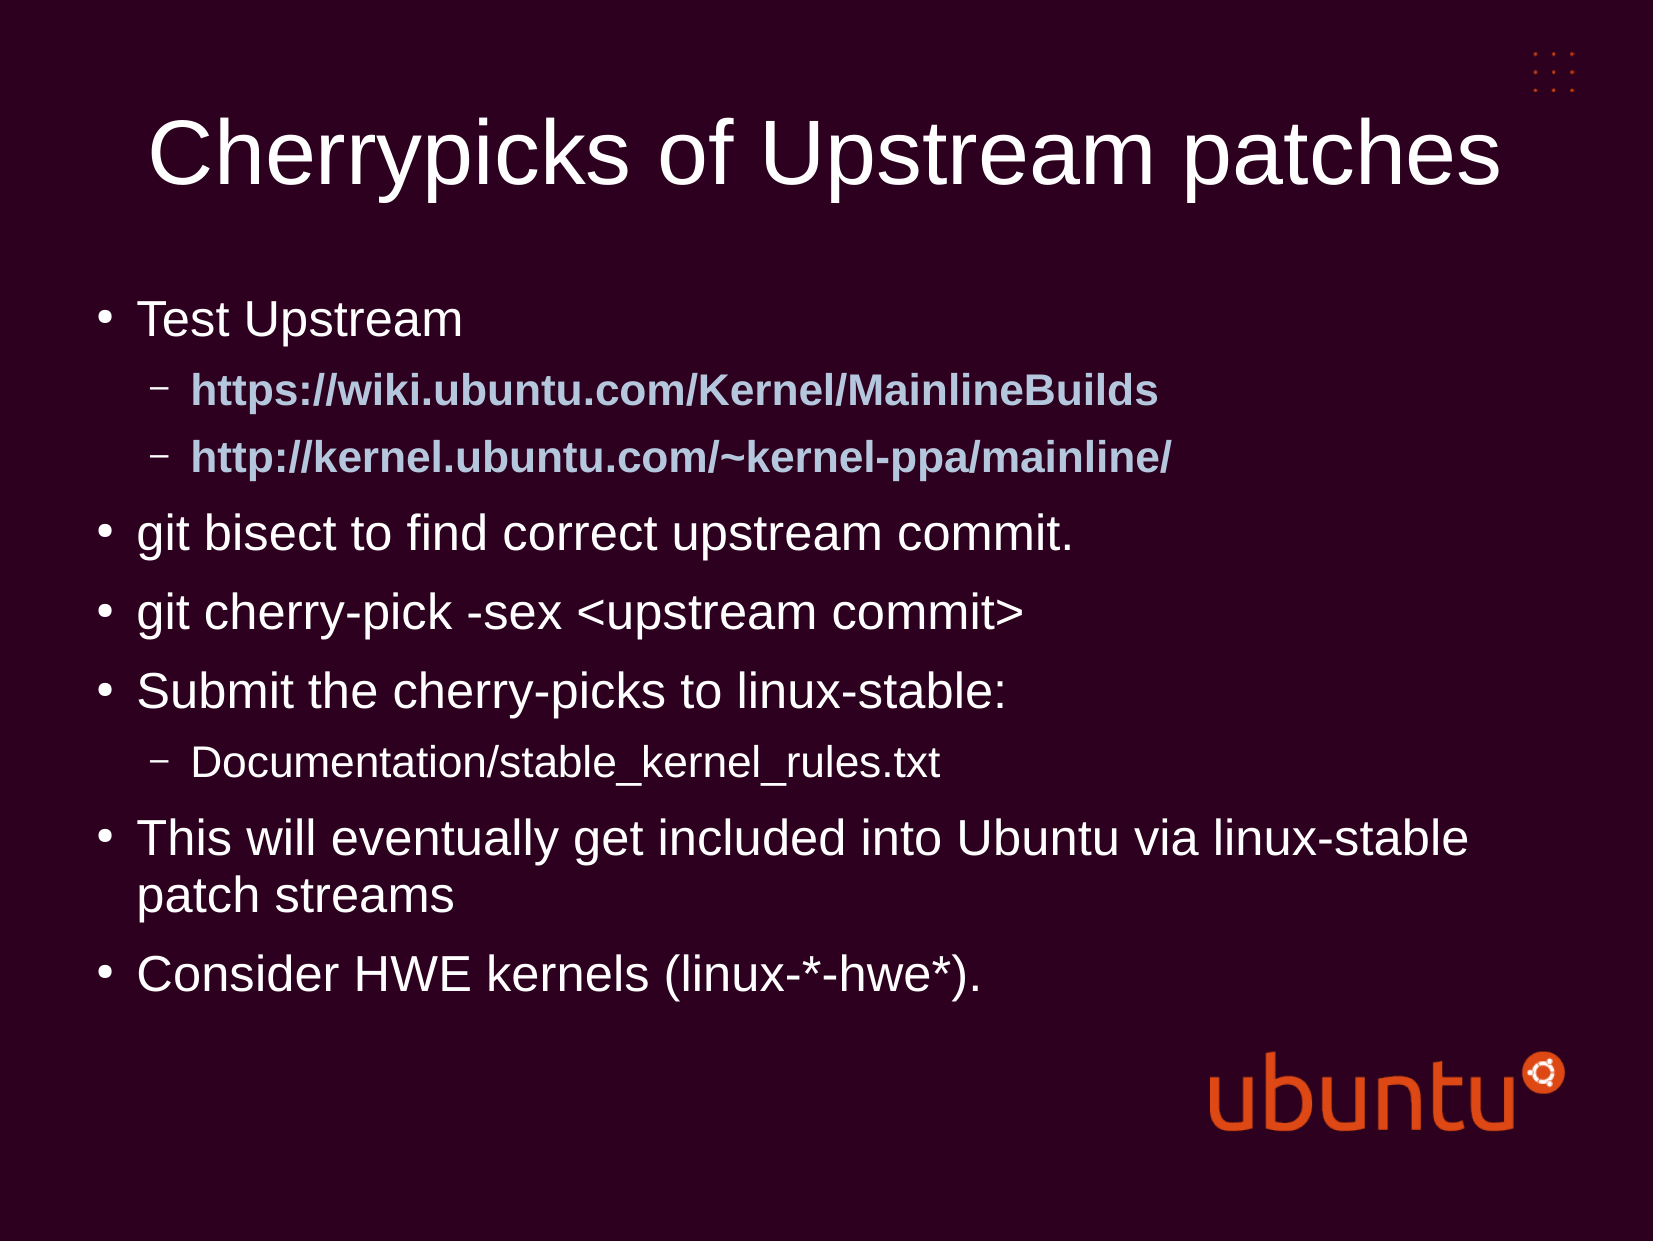

# Cherrypicks of Upstream patches
Test Upstream
https://wiki.ubuntu.com/Kernel/MainlineBuilds
http://kernel.ubuntu.com/~kernel-ppa/mainline/
git bisect to find correct upstream commit.
git cherry-pick -sex <upstream commit>
Submit the cherry-picks to linux-stable:
Documentation/stable_kernel_rules.txt
This will eventually get included into Ubuntu via linux-stable patch streams
Consider HWE kernels (linux-*-hwe*).